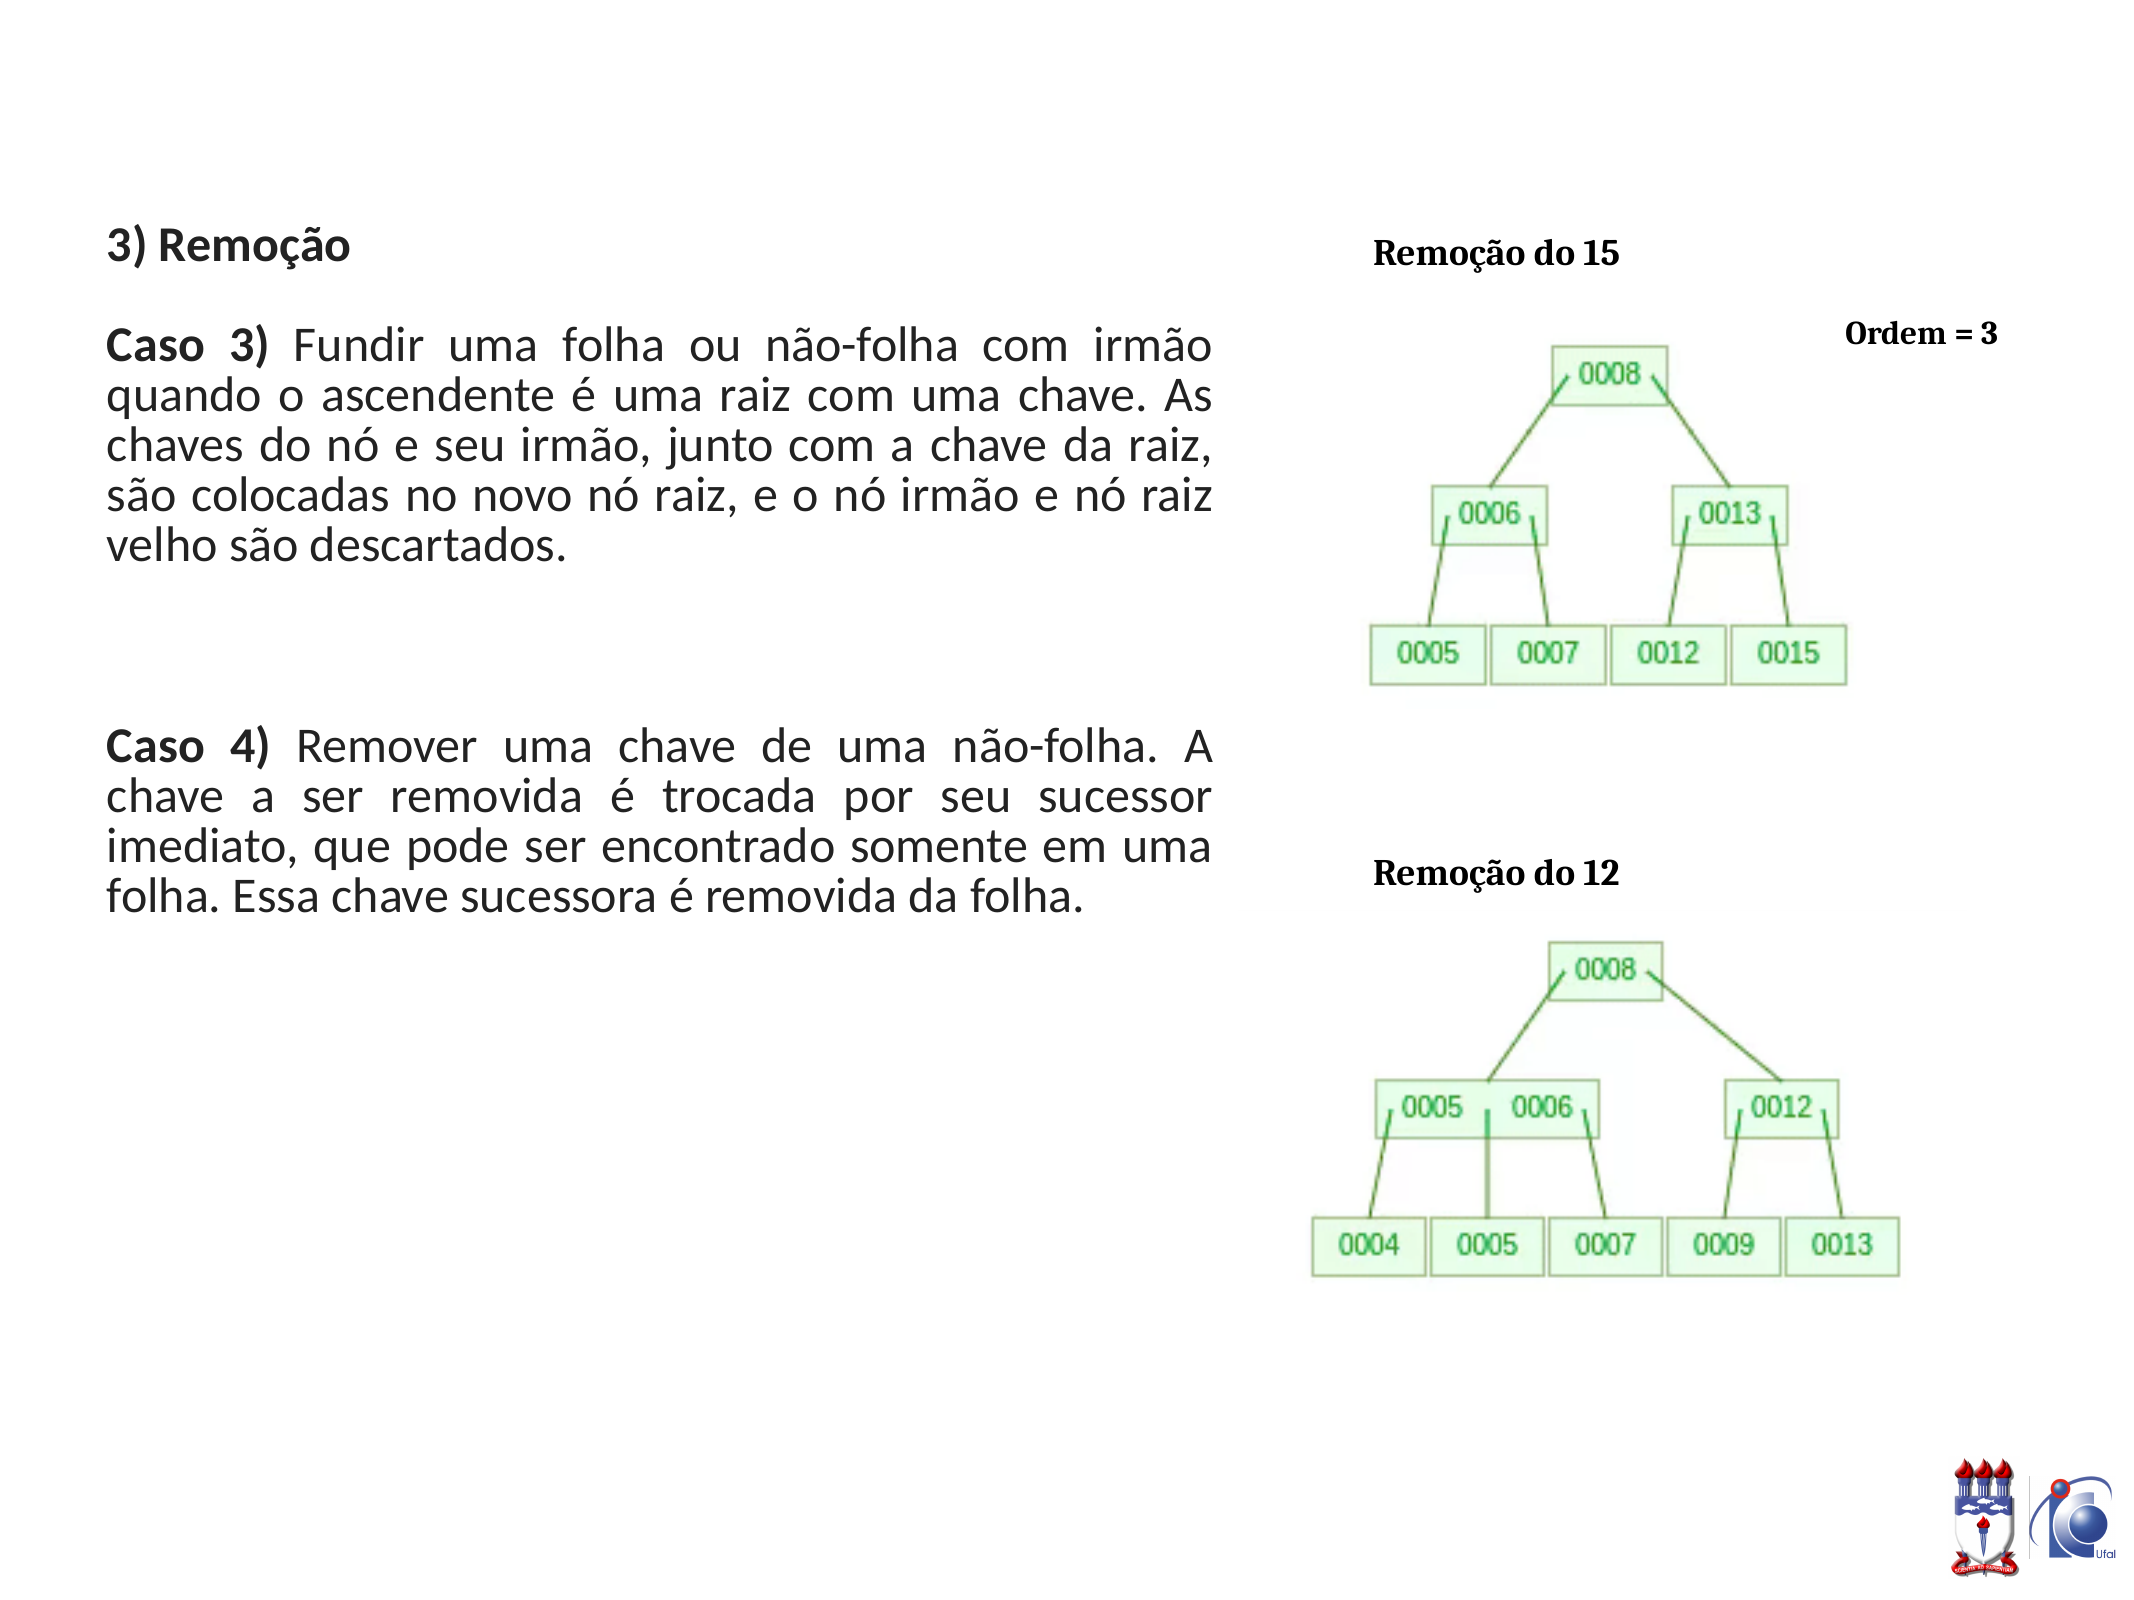

3) Remoção
Caso 3) Fundir uma folha ou não-folha com irmão quando o ascendente é uma raiz com uma chave. As chaves do nó e seu irmão, junto com a chave da raiz, são colocadas no novo nó raiz, e o nó irmão e nó raiz velho são descartados.
Caso 4) Remover uma chave de uma não-folha. A chave a ser removida é trocada por seu sucessor imediato, que pode ser encontrado somente em uma folha. Essa chave sucessora é removida da folha.
Remoção do 15
Ordem = 3
Remoção do 12